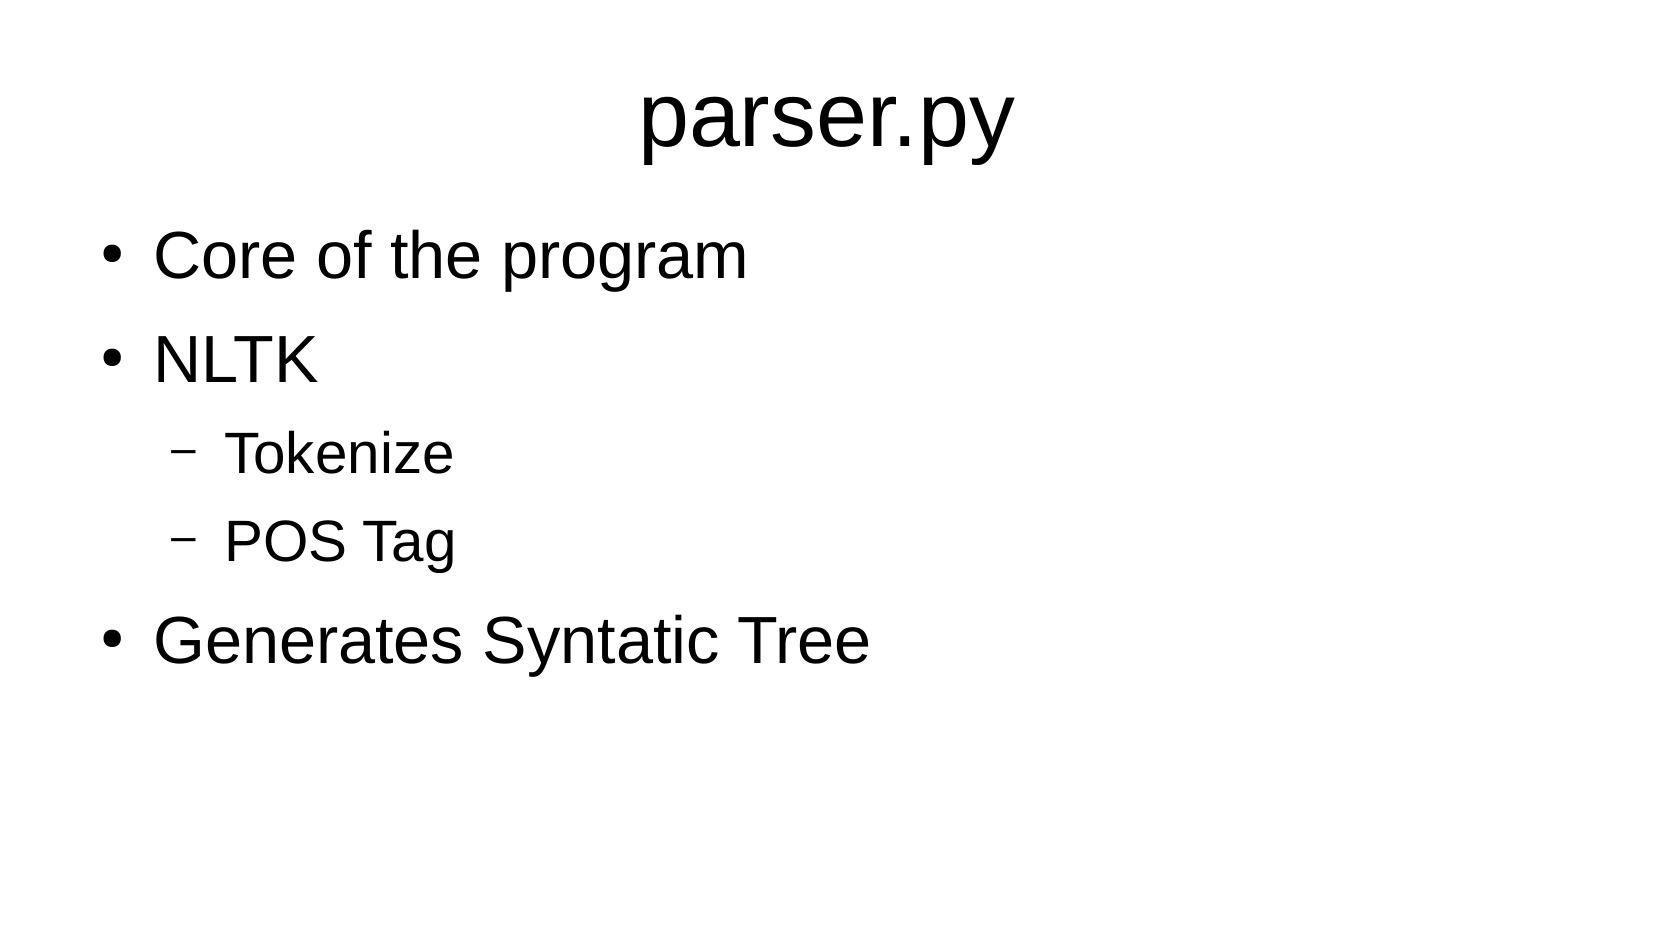

# parser.py
Core of the program
NLTK
Tokenize
POS Tag
Generates Syntatic Tree